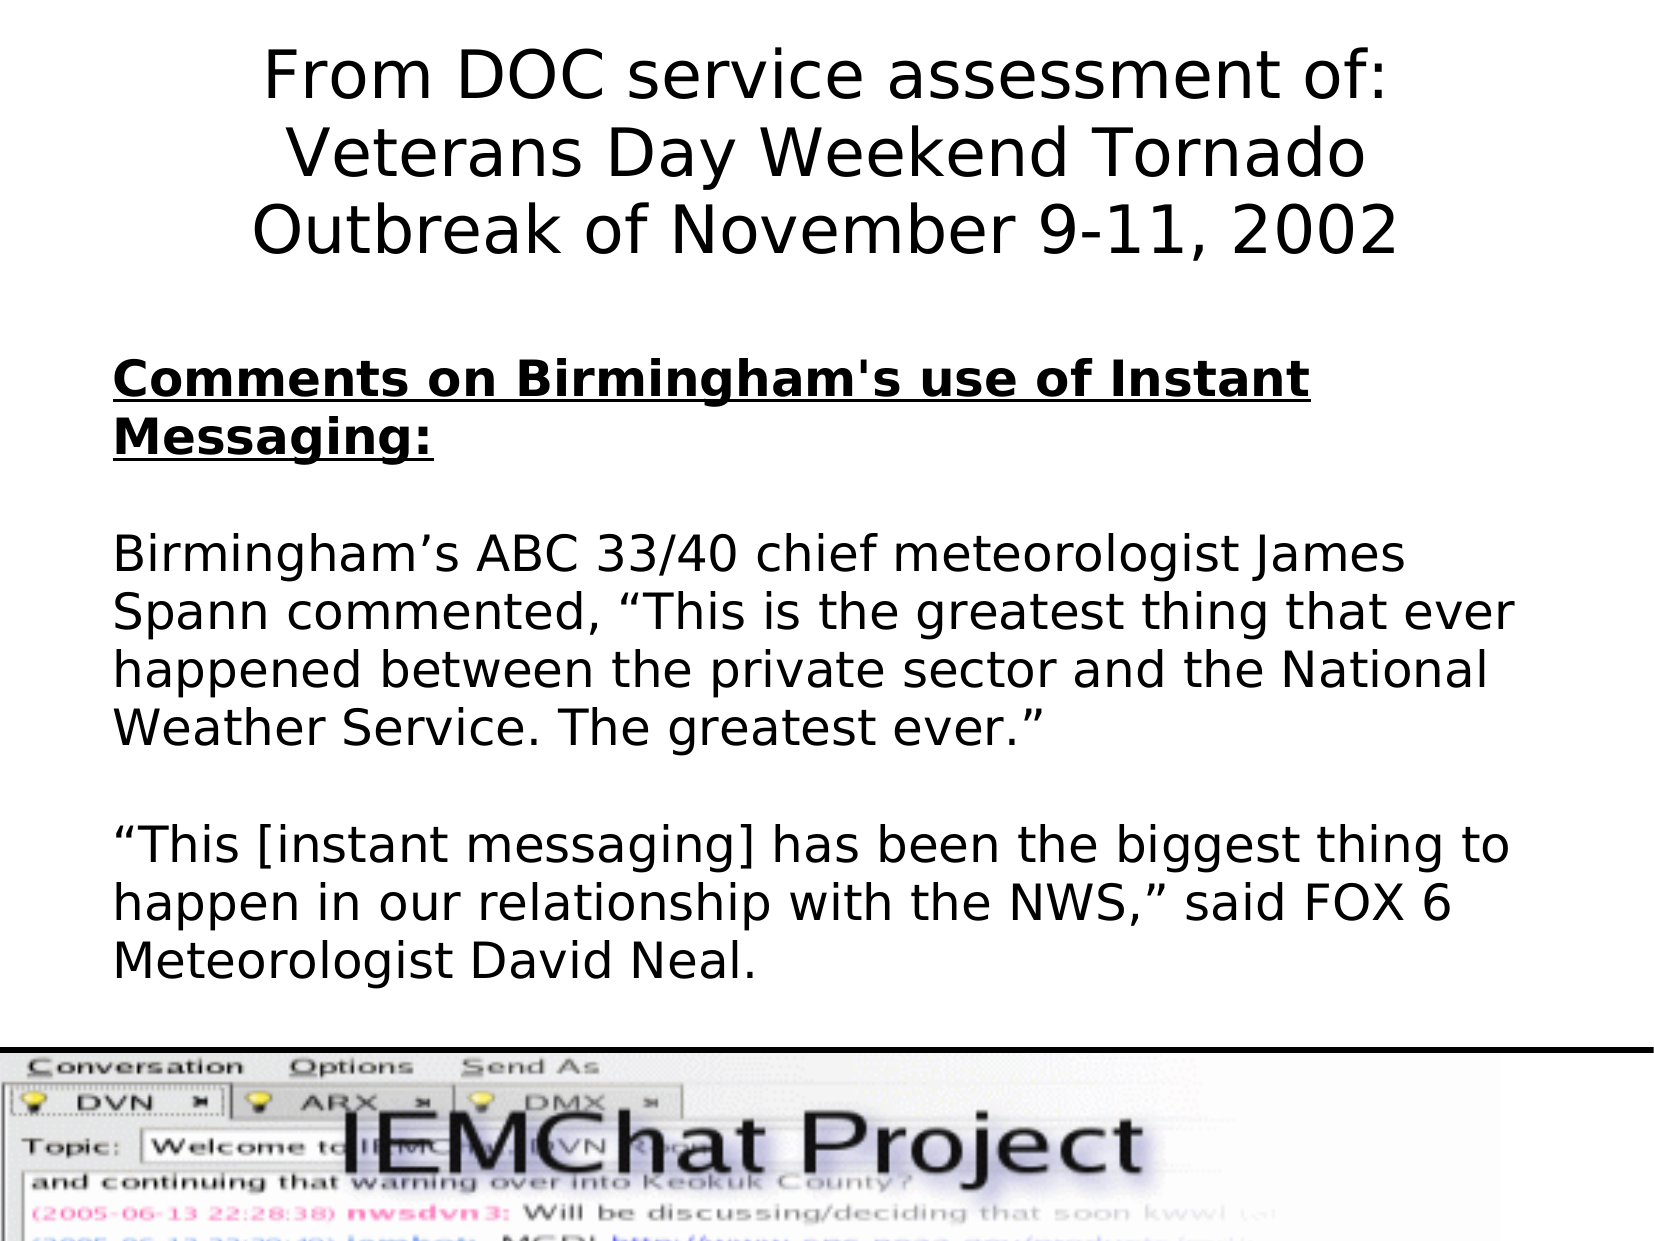

# From DOC service assessment of: Veterans Day Weekend Tornado Outbreak of November 9-11, 2002
Comments on Birmingham's use of Instant Messaging:
Birmingham’s ABC 33/40 chief meteorologist James Spann commented, “This is the greatest thing that ever happened between the private sector and the National Weather Service. The greatest ever.”
“This [instant messaging] has been the biggest thing to happen in our relationship with the NWS,” said FOX 6 Meteorologist David Neal.